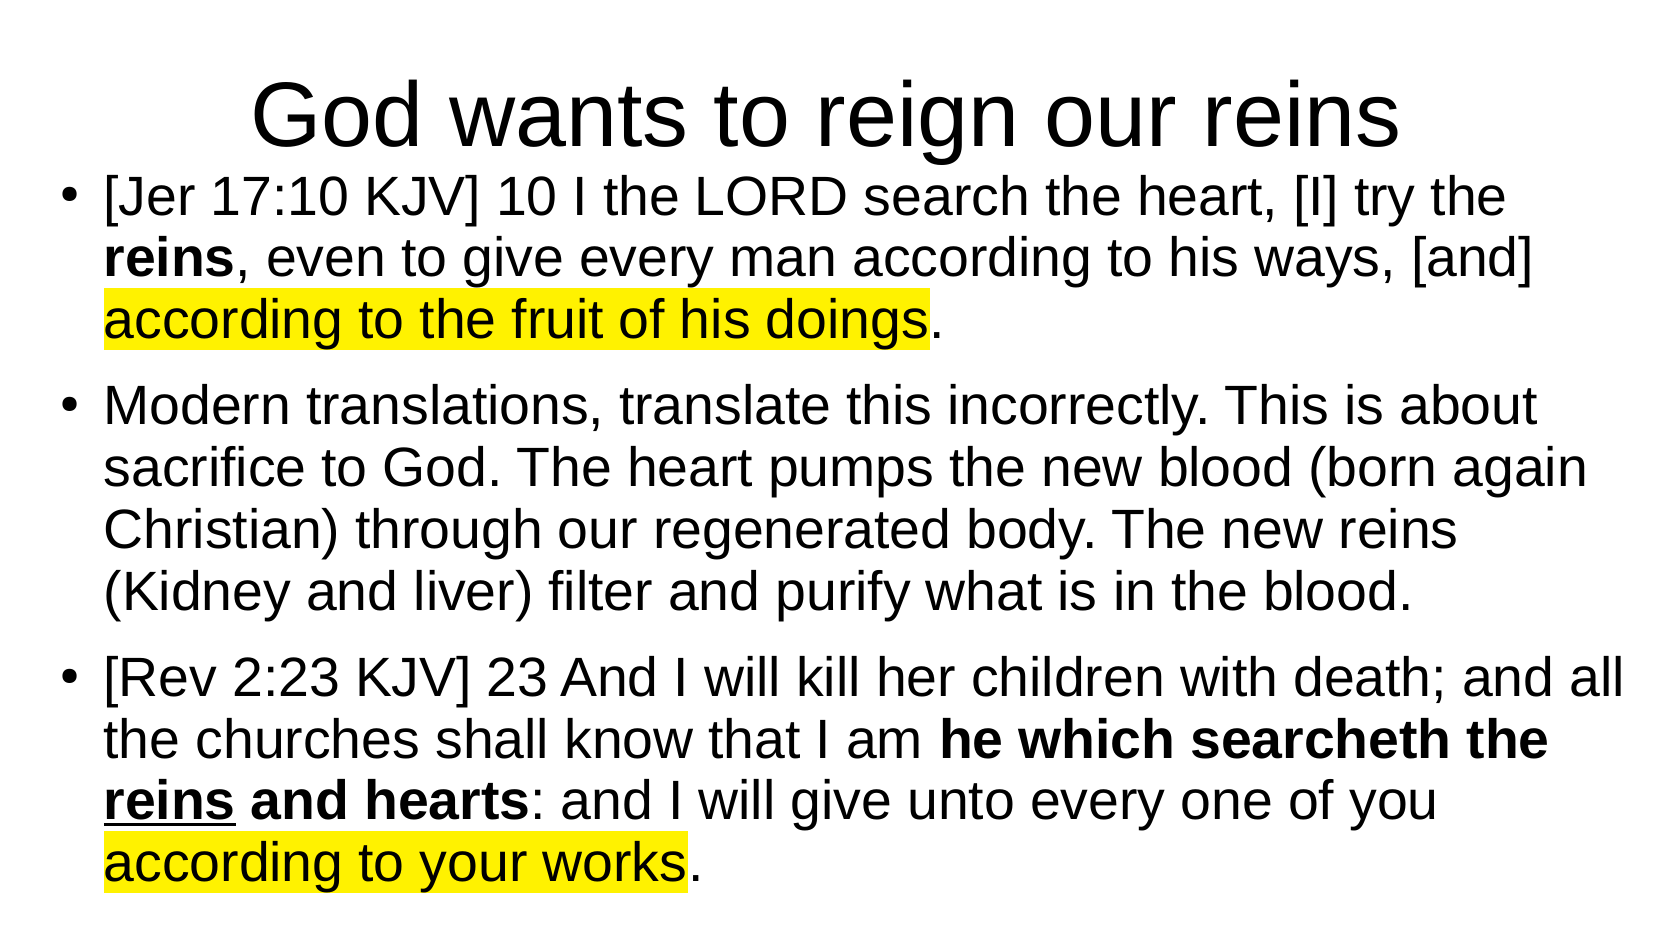

# God wants to reign our reins
[Jer 17:10 KJV] 10 I the LORD search the heart, [I] try the reins, even to give every man according to his ways, [and] according to the fruit of his doings.
Modern translations, translate this incorrectly. This is about sacrifice to God. The heart pumps the new blood (born again Christian) through our regenerated body. The new reins (Kidney and liver) filter and purify what is in the blood.
[Rev 2:23 KJV] 23 And I will kill her children with death; and all the churches shall know that I am he which searcheth the reins and hearts: and I will give unto every one of you according to your works.